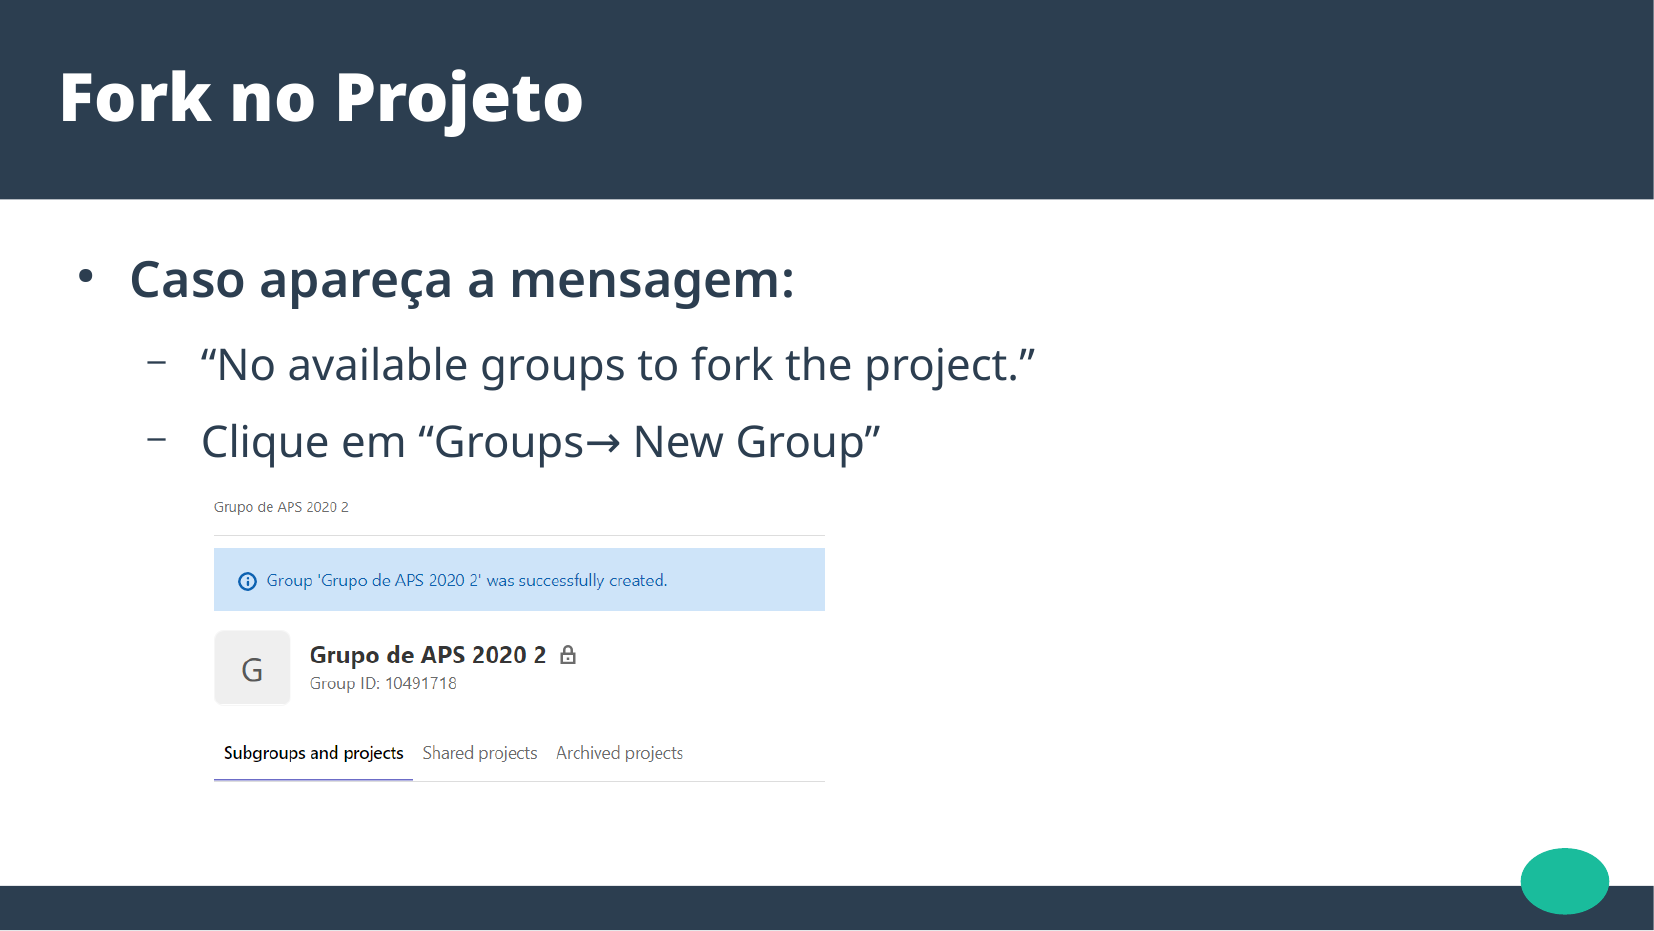

# Fork no Projeto
Caso apareça a mensagem:
“No available groups to fork the project.”
Clique em “Groups→ New Group”